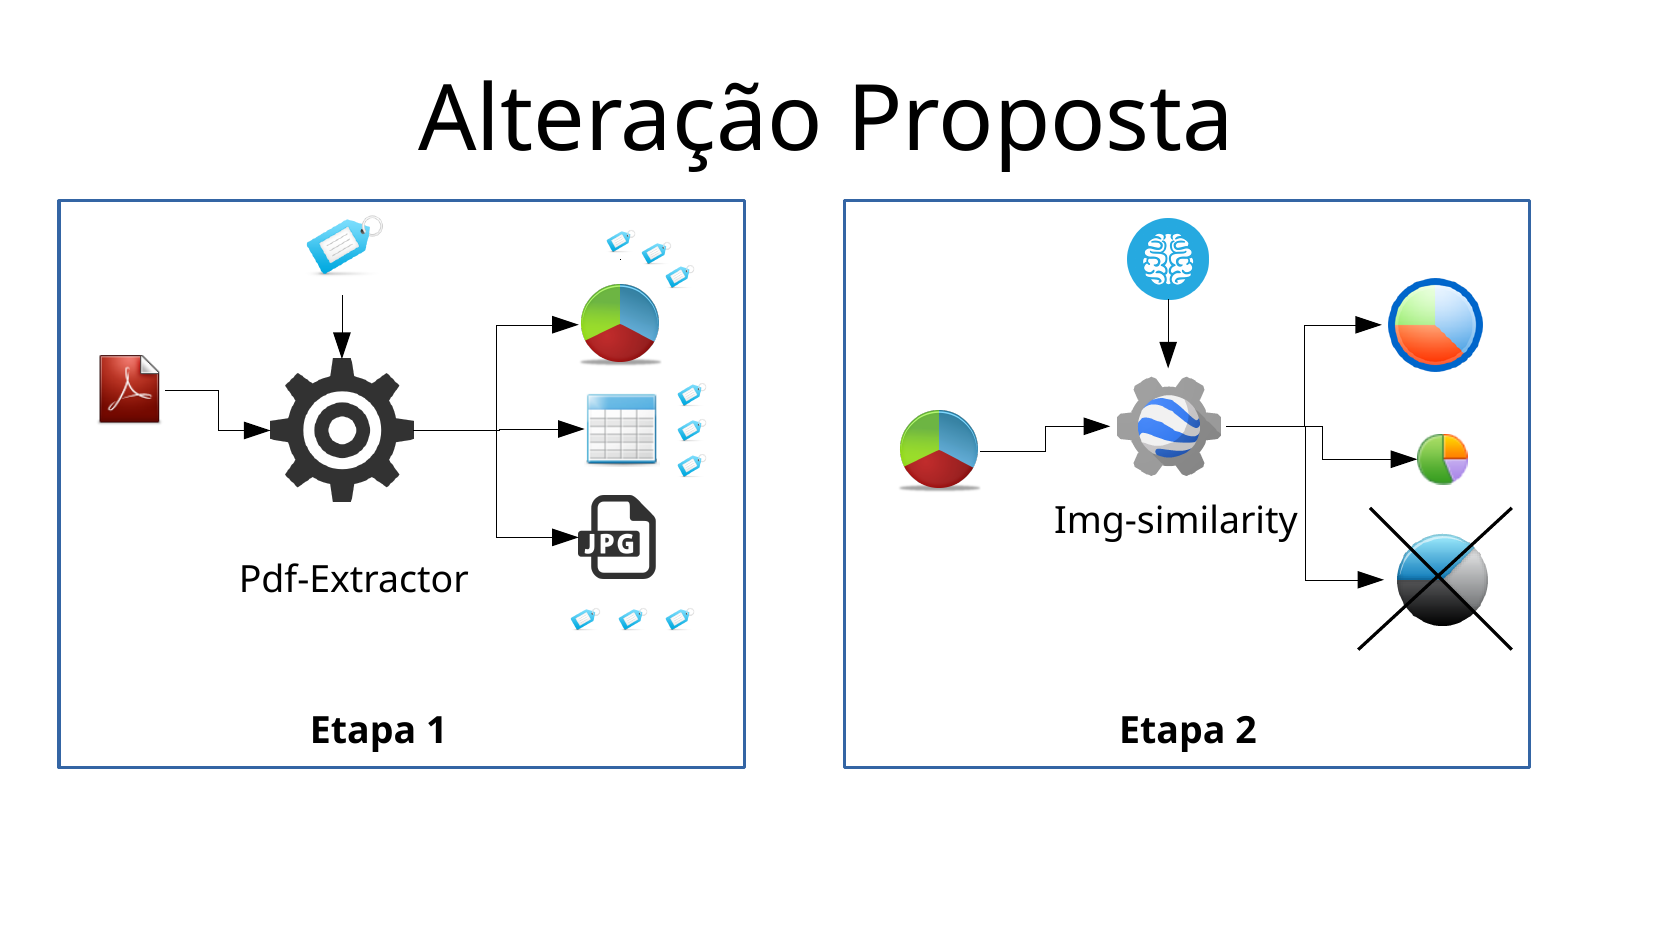

# Alteração Proposta
Img-similarity
Pdf-Extractor
Etapa 1
Etapa 2